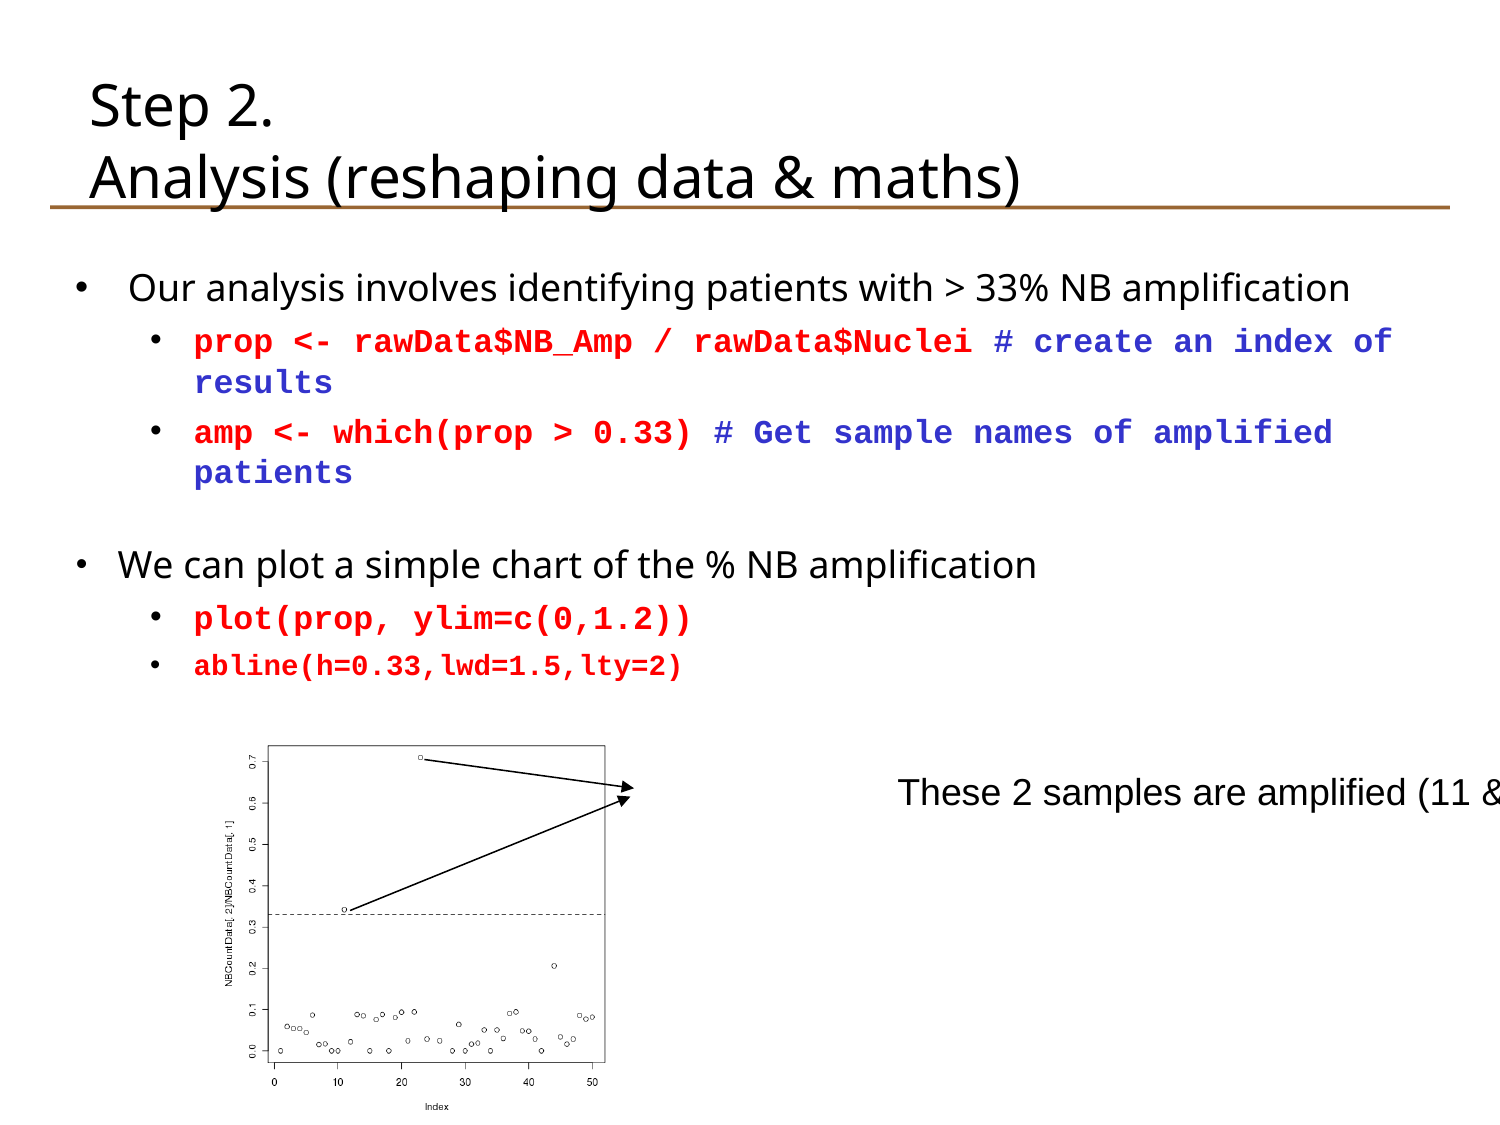

Step 2.
Analysis (reshaping data & maths)
Our analysis involves identifying patients with > 33% NB amplification
prop <- rawData$NB_Amp / rawData$Nuclei # create an index of results
amp <- which(prop > 0.33) # Get sample names of amplified patients
 We can plot a simple chart of the % NB amplification
plot(prop, ylim=c(0,1.2))
abline(h=0.33,lwd=1.5,lty=2)
 These 2 samples are amplified (11 & 23)